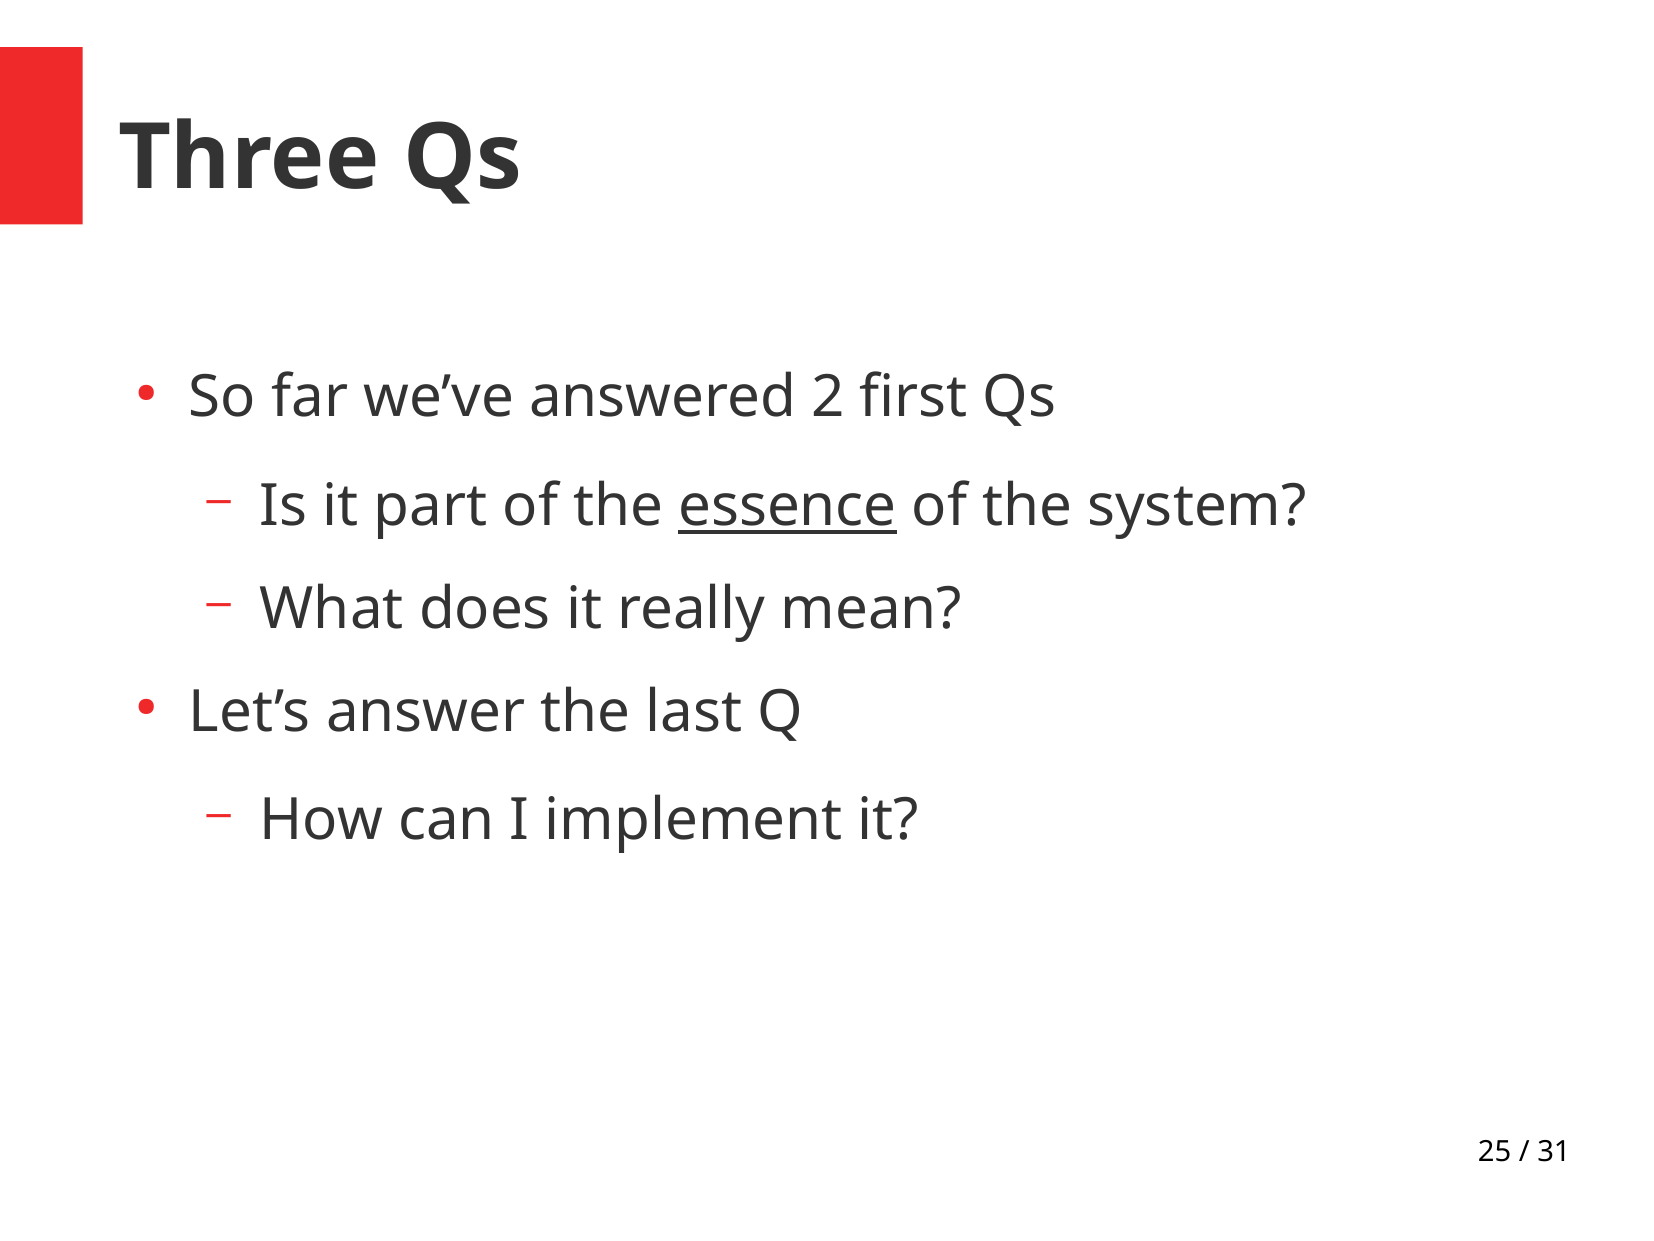

# Three Qs
So far we’ve answered 2 first Qs
Is it part of the essence of the system?
What does it really mean?
Let’s answer the last Q
How can I implement it?
25